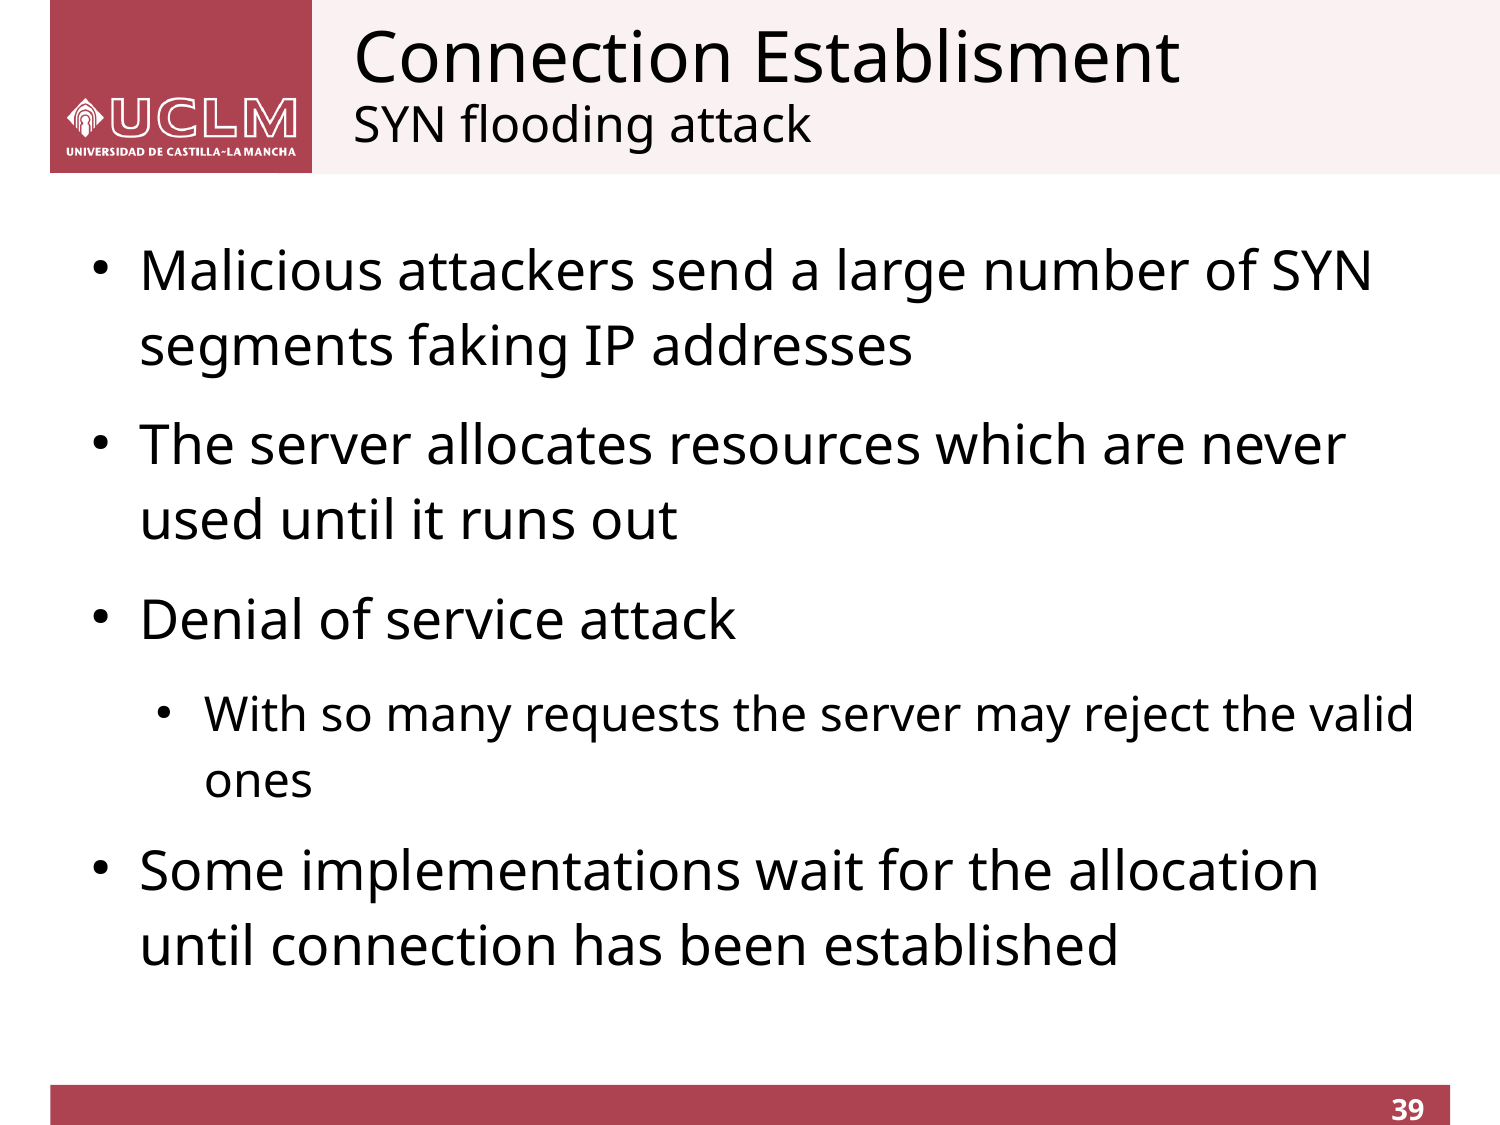

# Connection Establisment SYN flooding attack
Malicious attackers send a large number of SYN segments faking IP addresses
The server allocates resources which are never used until it runs out
Denial of service attack
With so many requests the server may reject the valid ones
Some implementations wait for the allocation until connection has been established
39